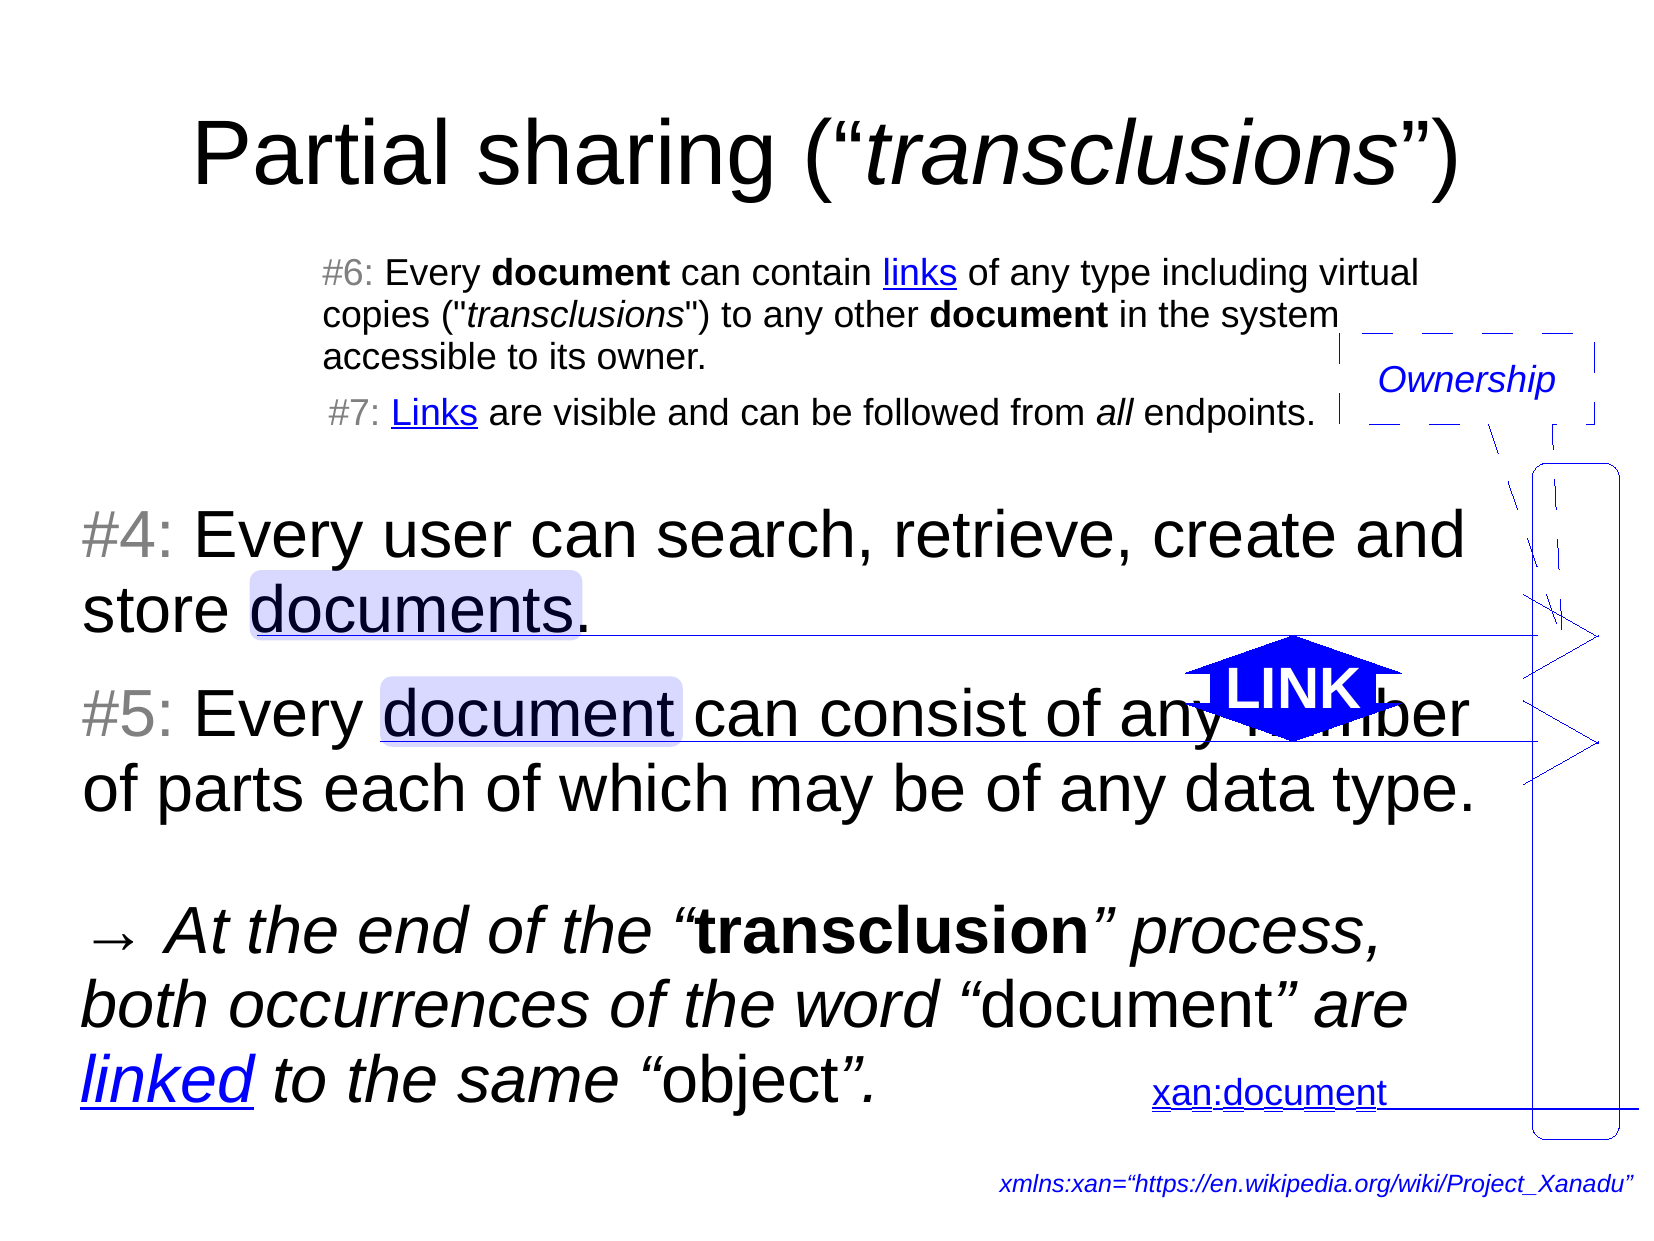

# Partial sharing (“transclusions”)
#6: Every document can contain links of any type including virtual copies ("transclusions") to any other document in the system accessible to its owner.
Ownership
#7: Links are visible and can be followed from all endpoints.
#4: Every user can search, retrieve, create and store documents.
#5: Every document can consist of any number of parts each of which may be of any data type.
LINK
→ At the end of the “transclusion” process, both occurrences of the word “document” are linked to the same “object”.
xan:document
xmlns:xan=“https://en.wikipedia.org/wiki/Project_Xanadu”